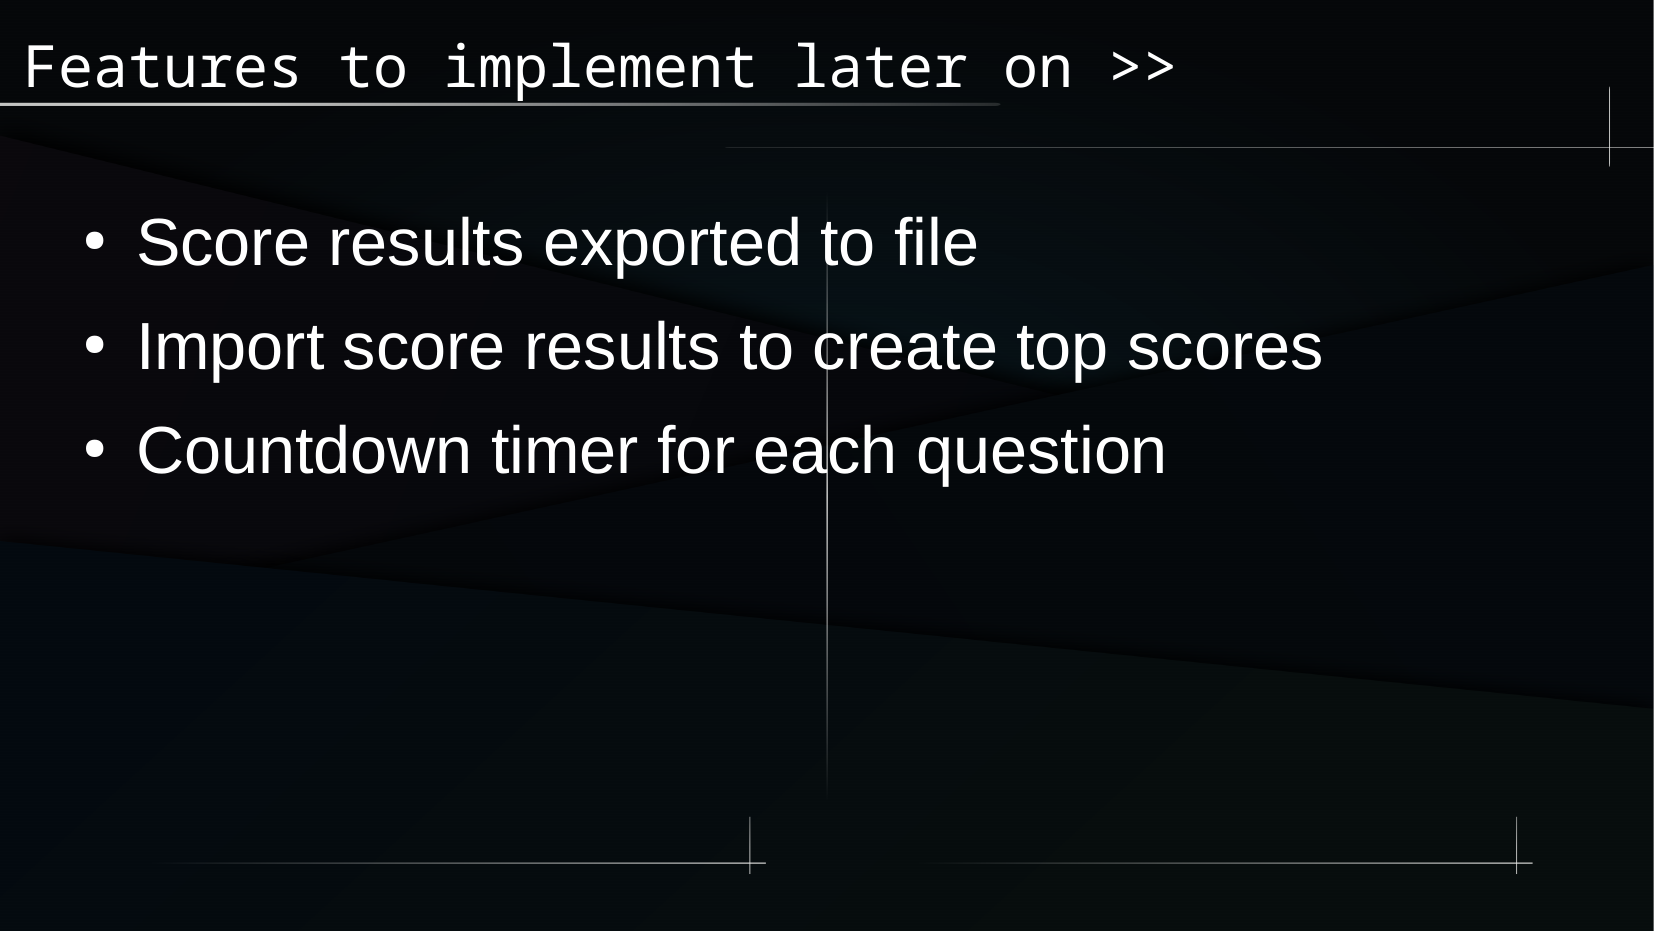

# Features to implement later on >>
Score results exported to file
Import score results to create top scores
Countdown timer for each question